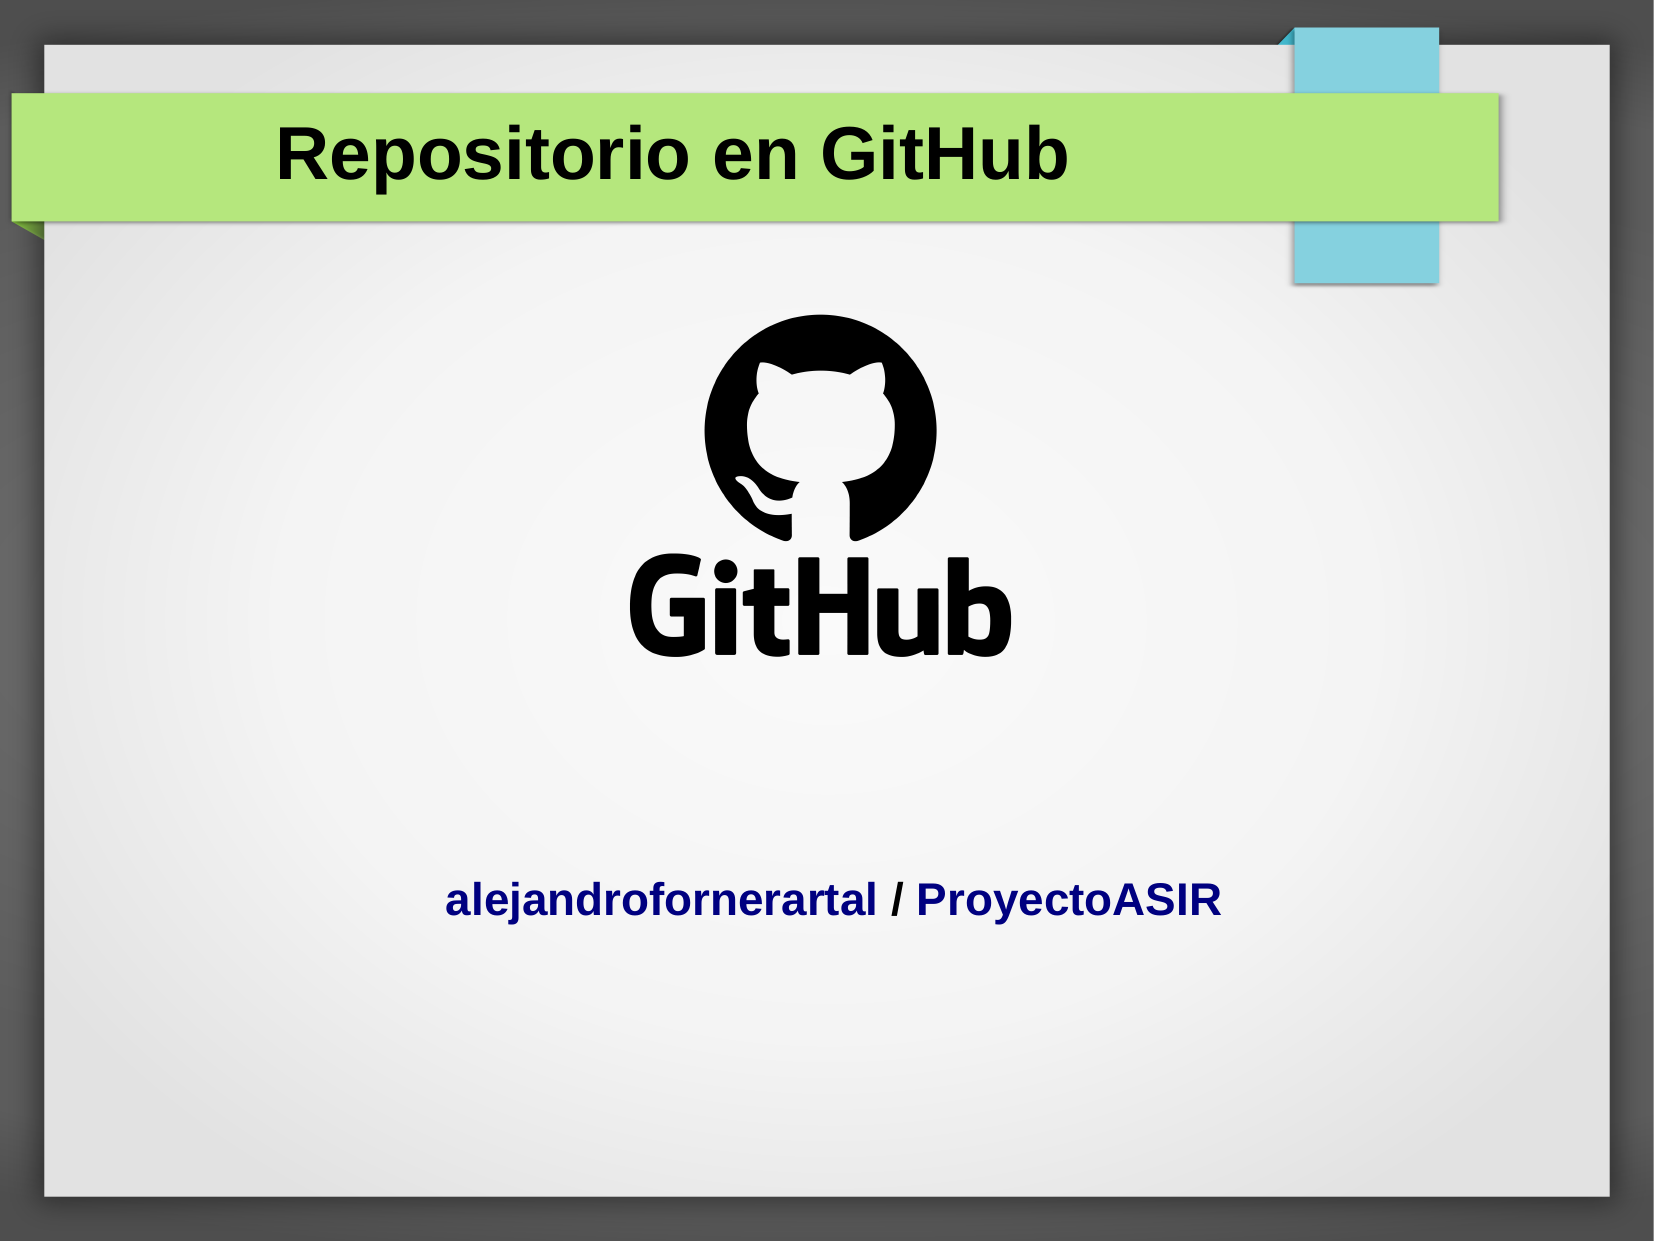

# Repositorio en GitHub
alejandrofornerartal / ProyectoASIR